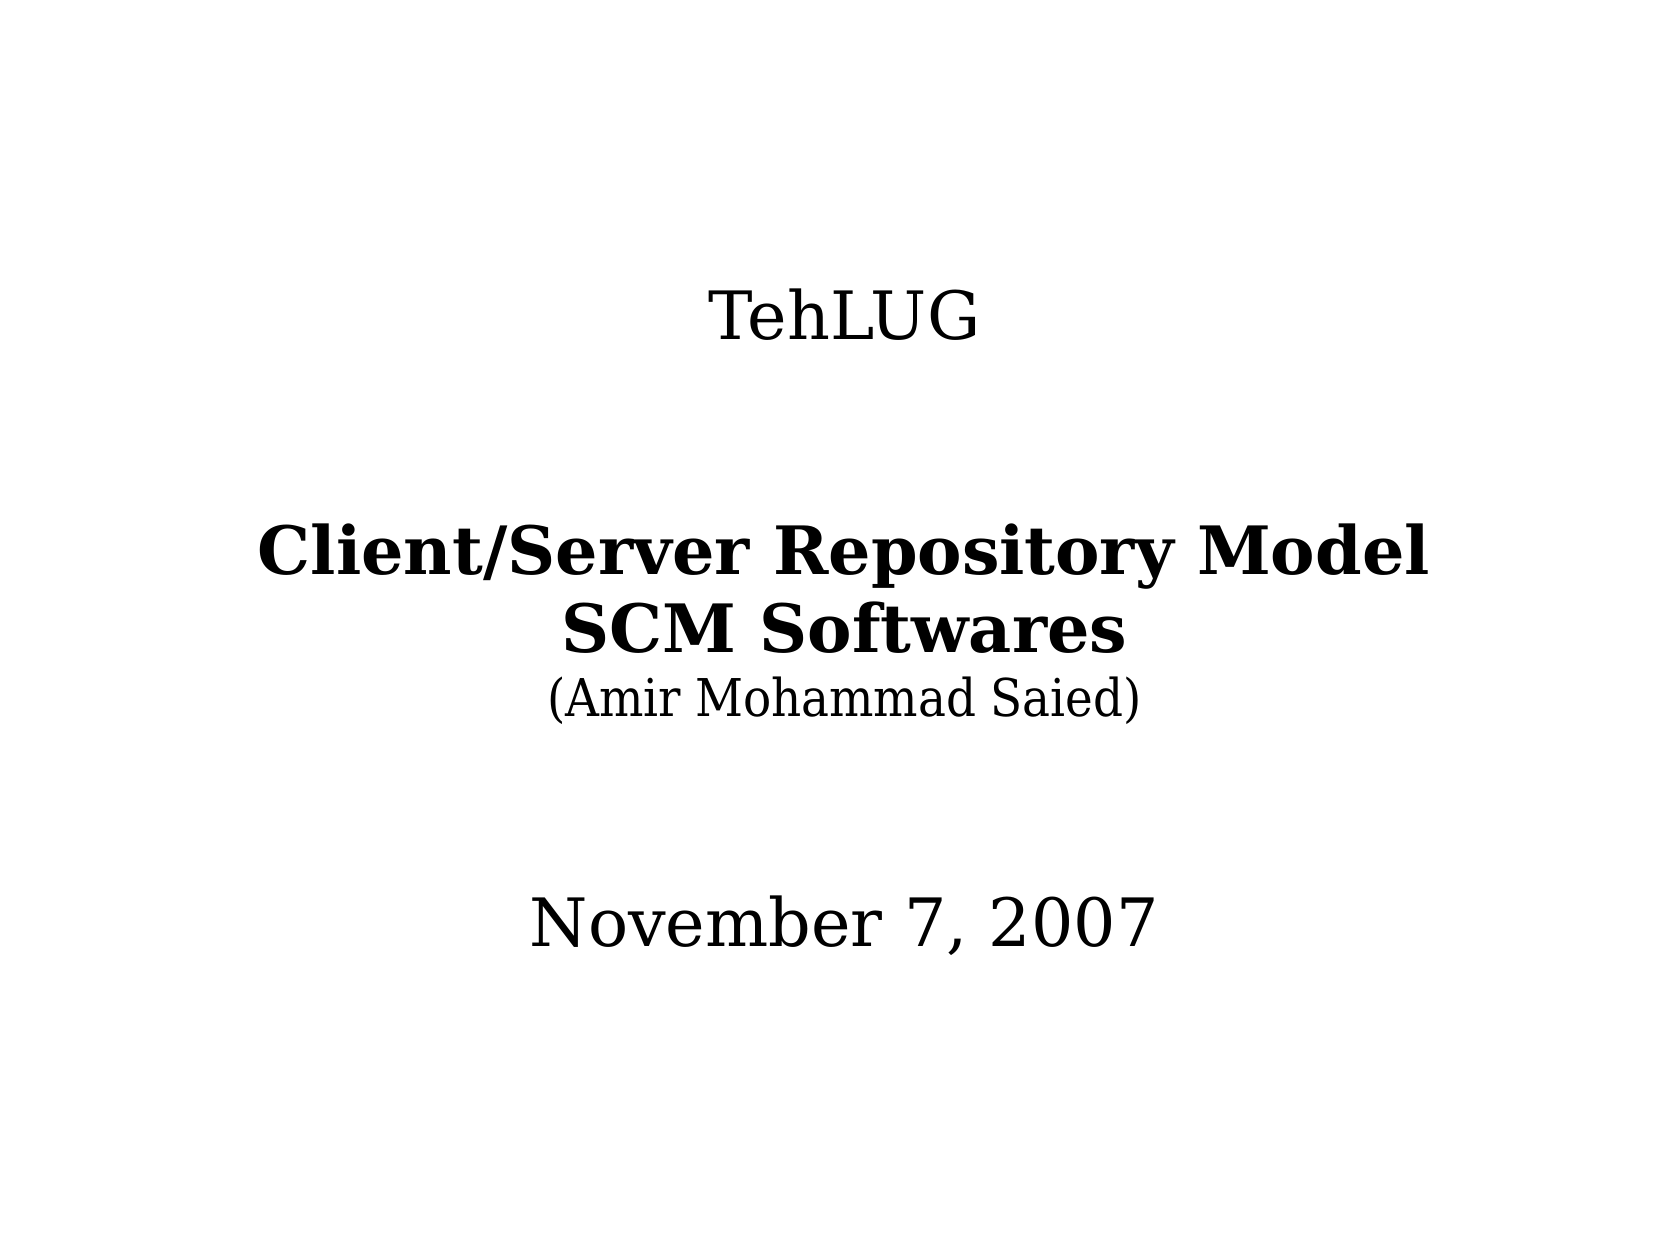

TehLUG
Client/Server Repository Model
SCM Softwares
(Amir Mohammad Saied)
November 7, 2007